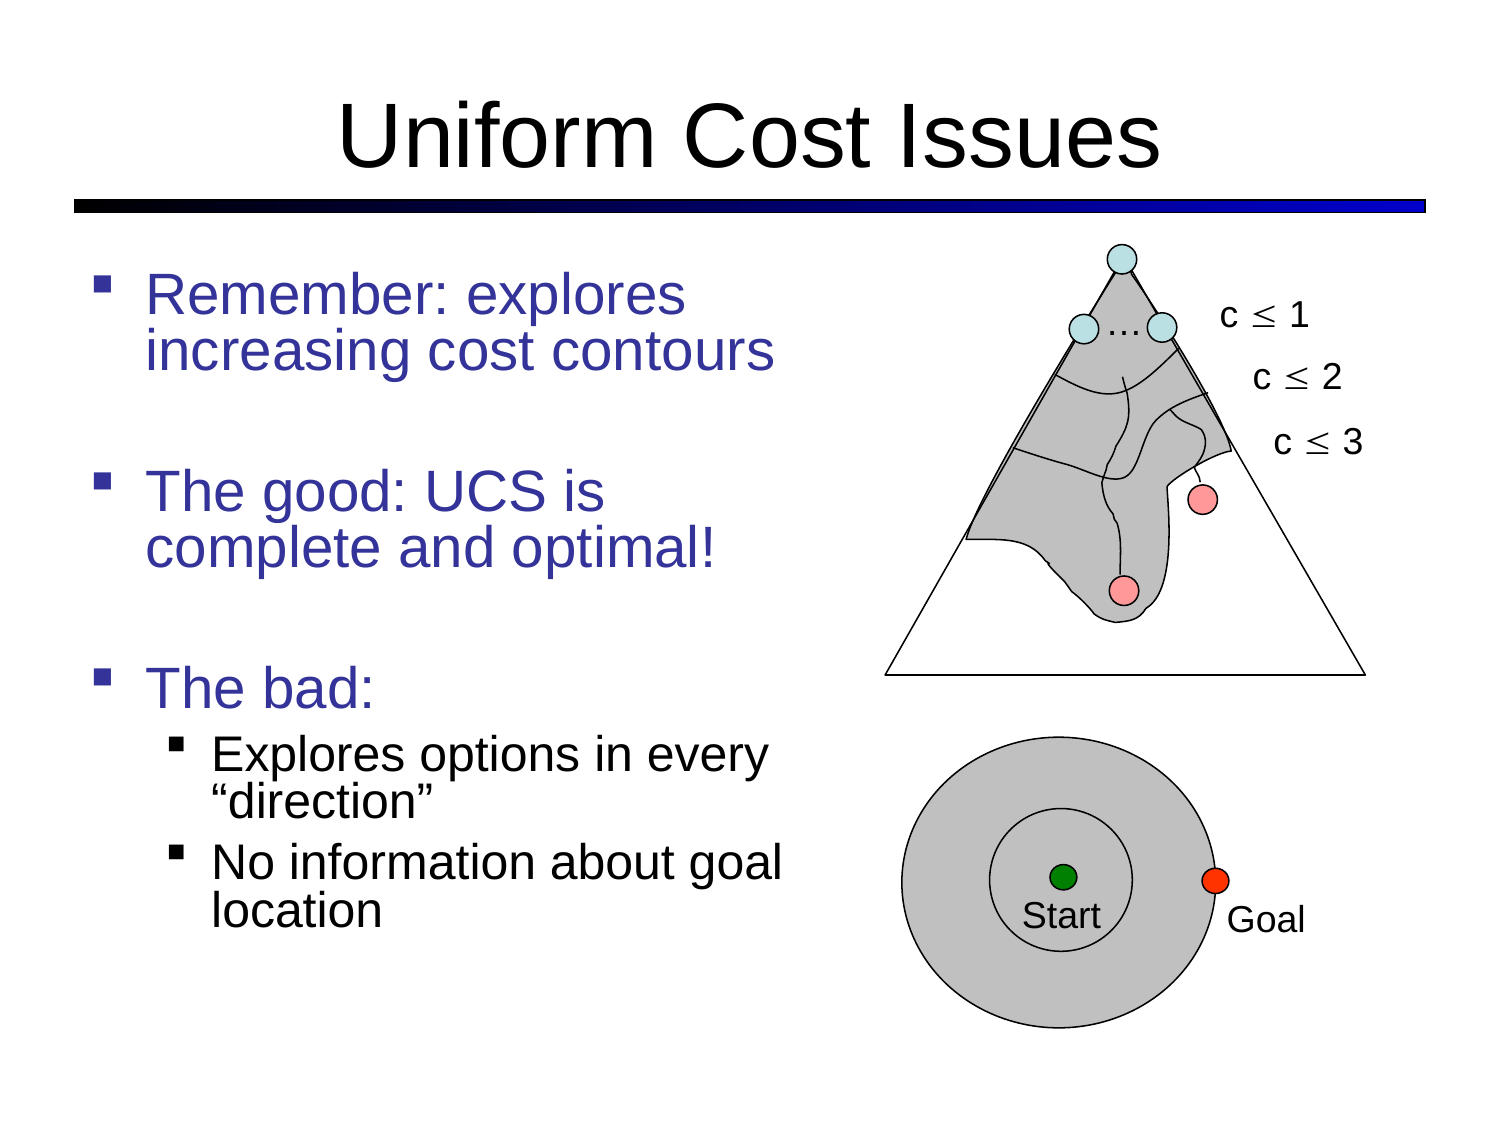

Uniform Cost Issues
Remember: explores increasing cost contours
The good: UCS is complete and optimal!
The bad:
Explores options in every “direction”
No information about goal location
c  1
…
c  2
c  3
Start
Goal